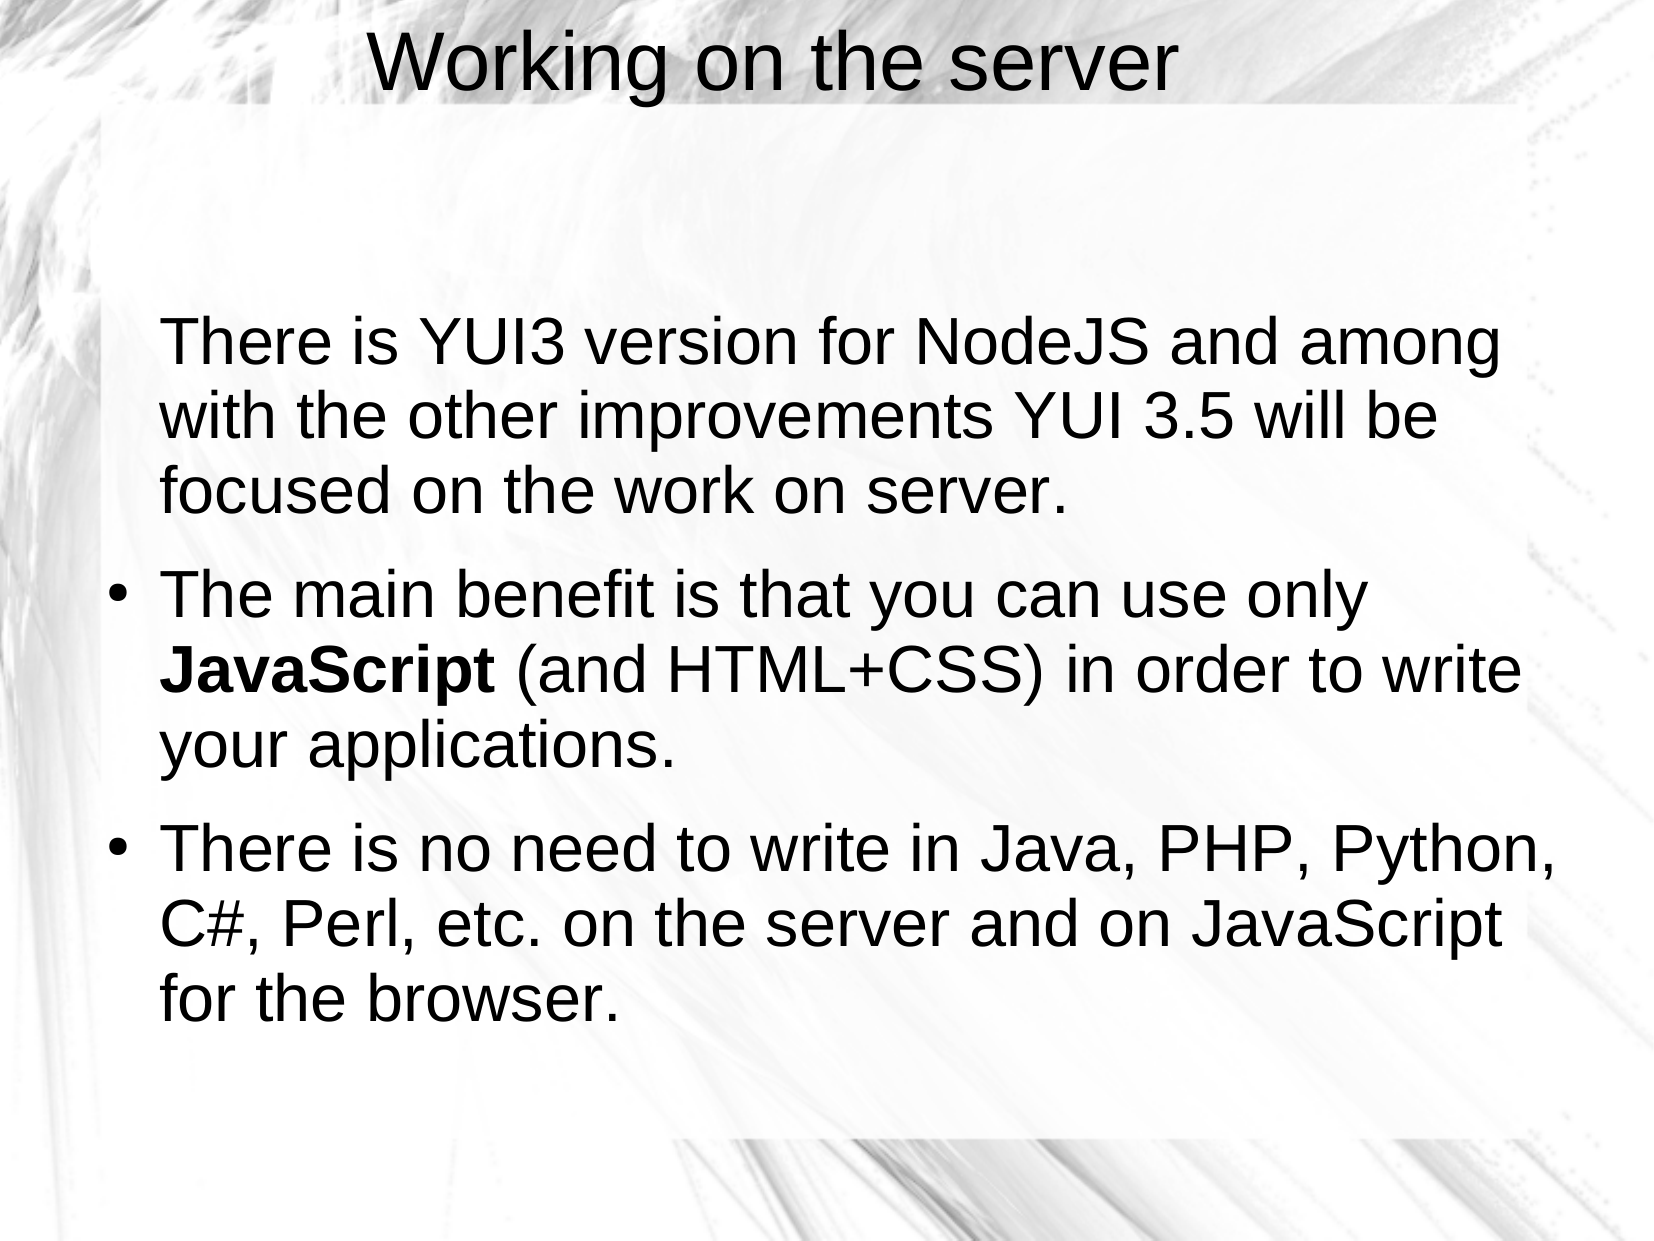

# Working on the server
There is YUI3 version for NodeJS and among with the other improvements YUI 3.5 will be focused on the work on server.
The main benefit is that you can use only JavaScript (and HTML+CSS) in order to write your applications.
There is no need to write in Java, PHP, Python, C#, Perl, etc. on the server and on JavaScript for the browser.